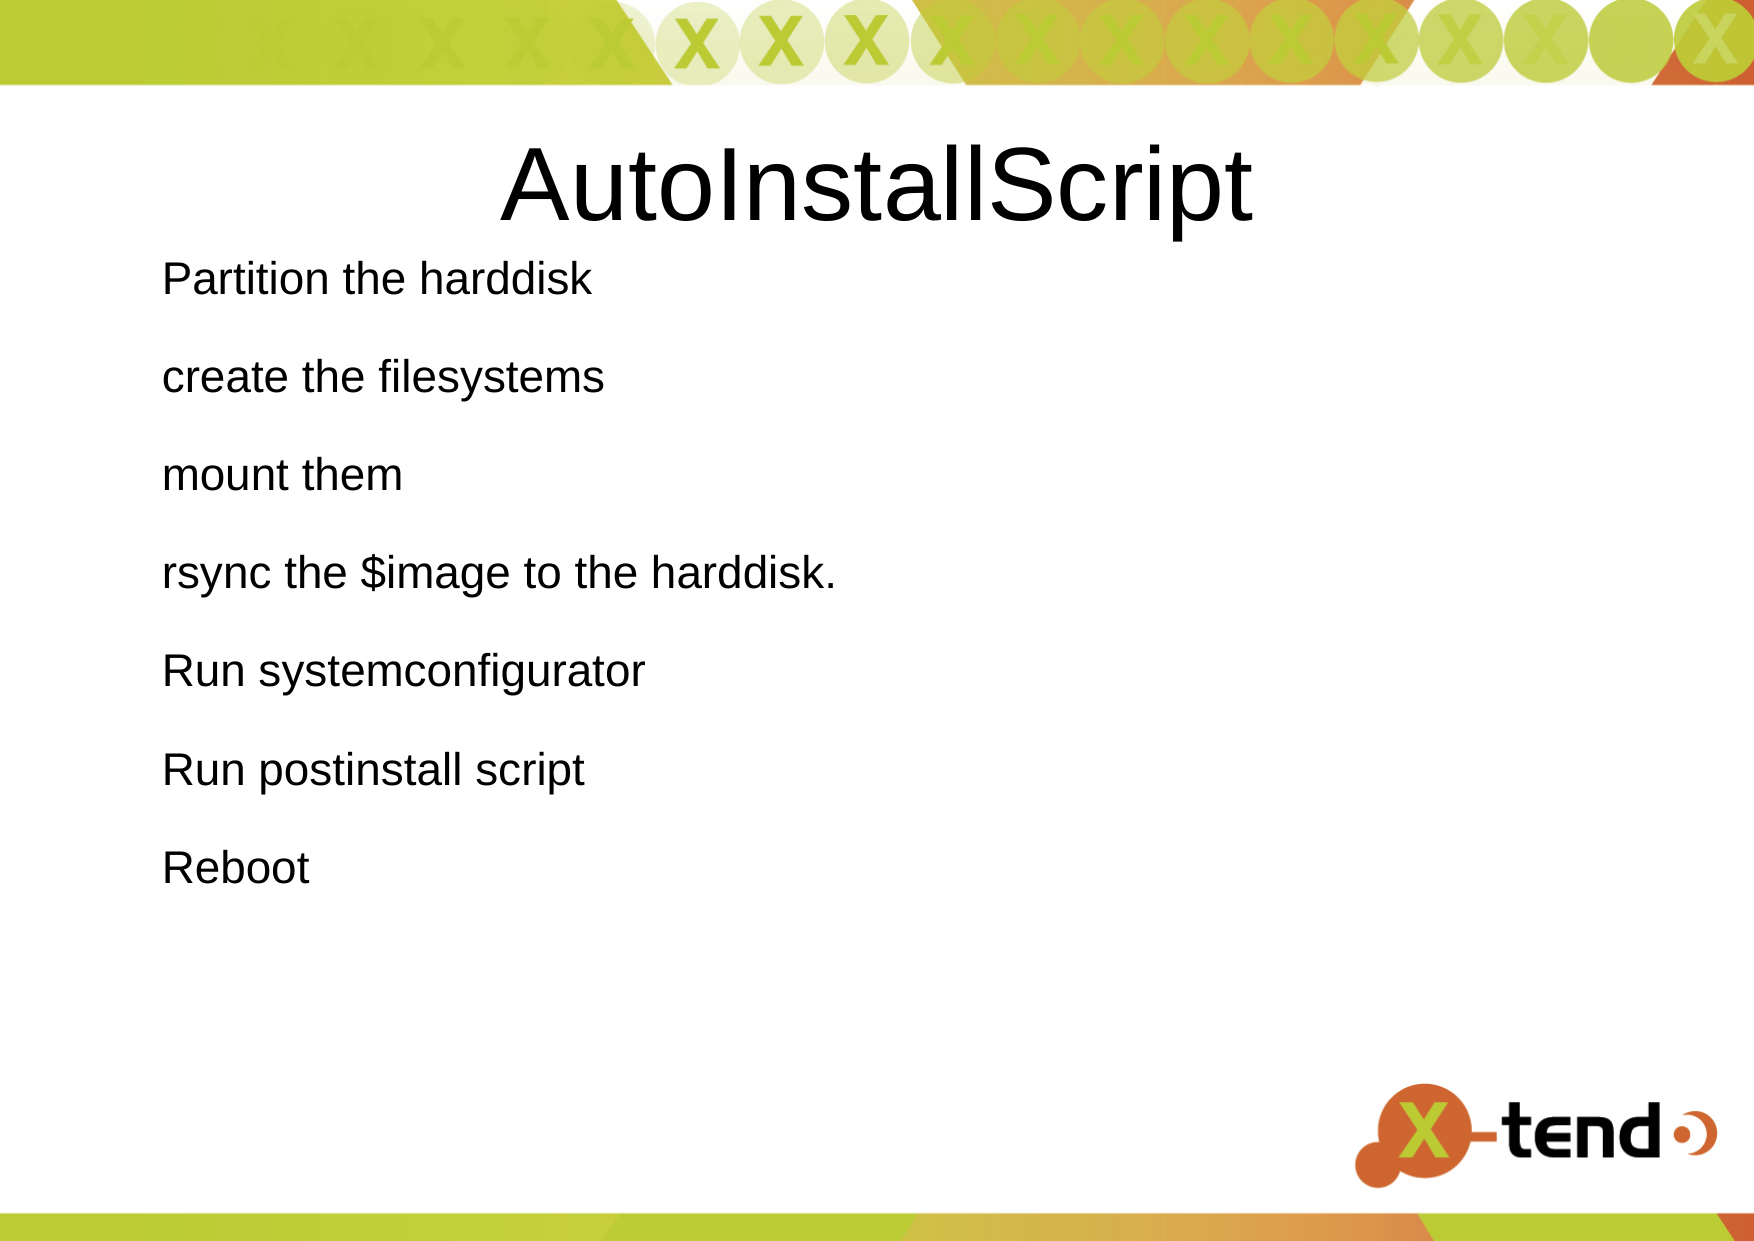

# AutoInstallScript
Partition the harddisk
create the filesystems
mount them
rsync the $image to the harddisk.
Run systemconfigurator
Run postinstall script
Reboot